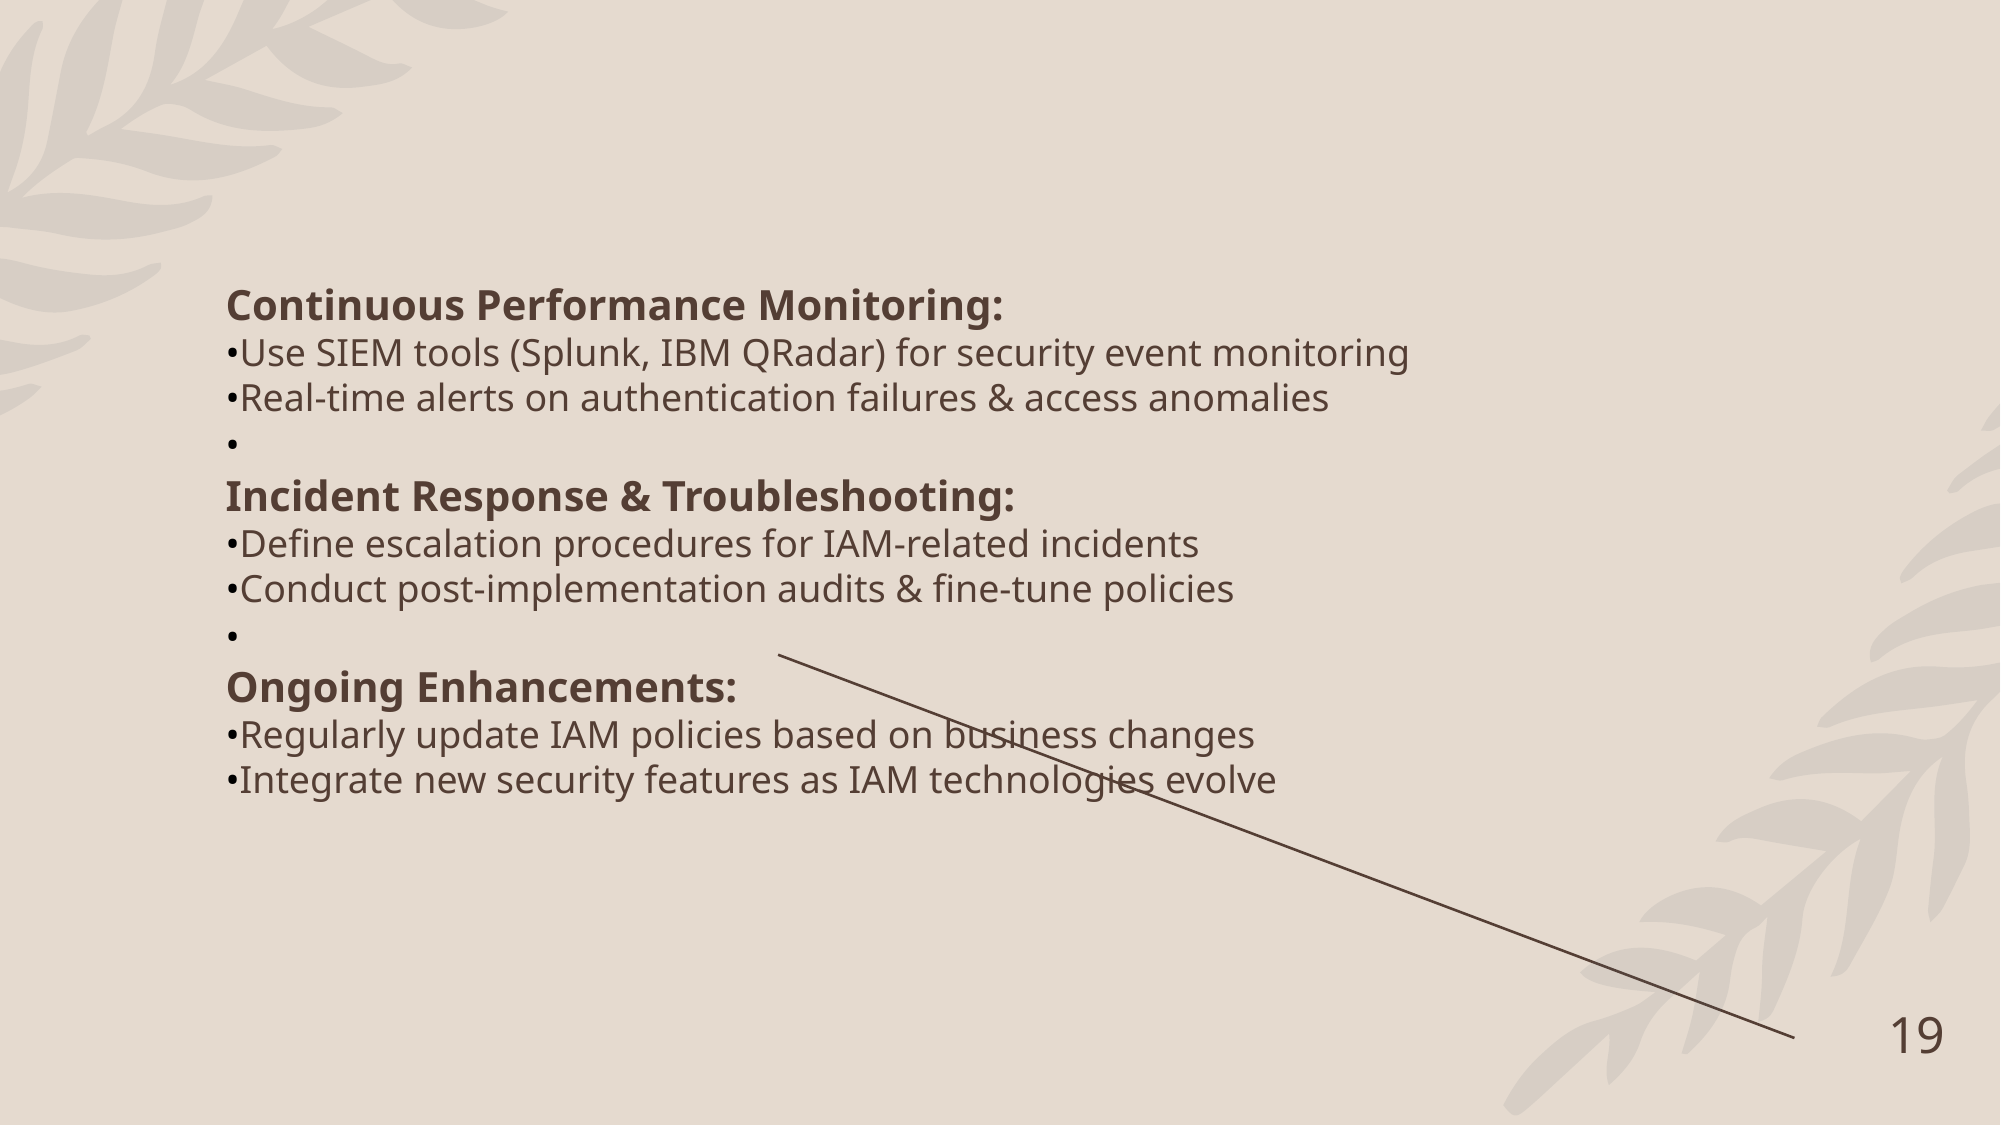

# Continuous Performance Monitoring:
Use SIEM tools (Splunk, IBM QRadar) for security event monitoring
Real-time alerts on authentication failures & access anomalies
Incident Response & Troubleshooting:
Define escalation procedures for IAM-related incidents
Conduct post-implementation audits & fine-tune policies
Ongoing Enhancements:
Regularly update IAM policies based on business changes
Integrate new security features as IAM technologies evolve